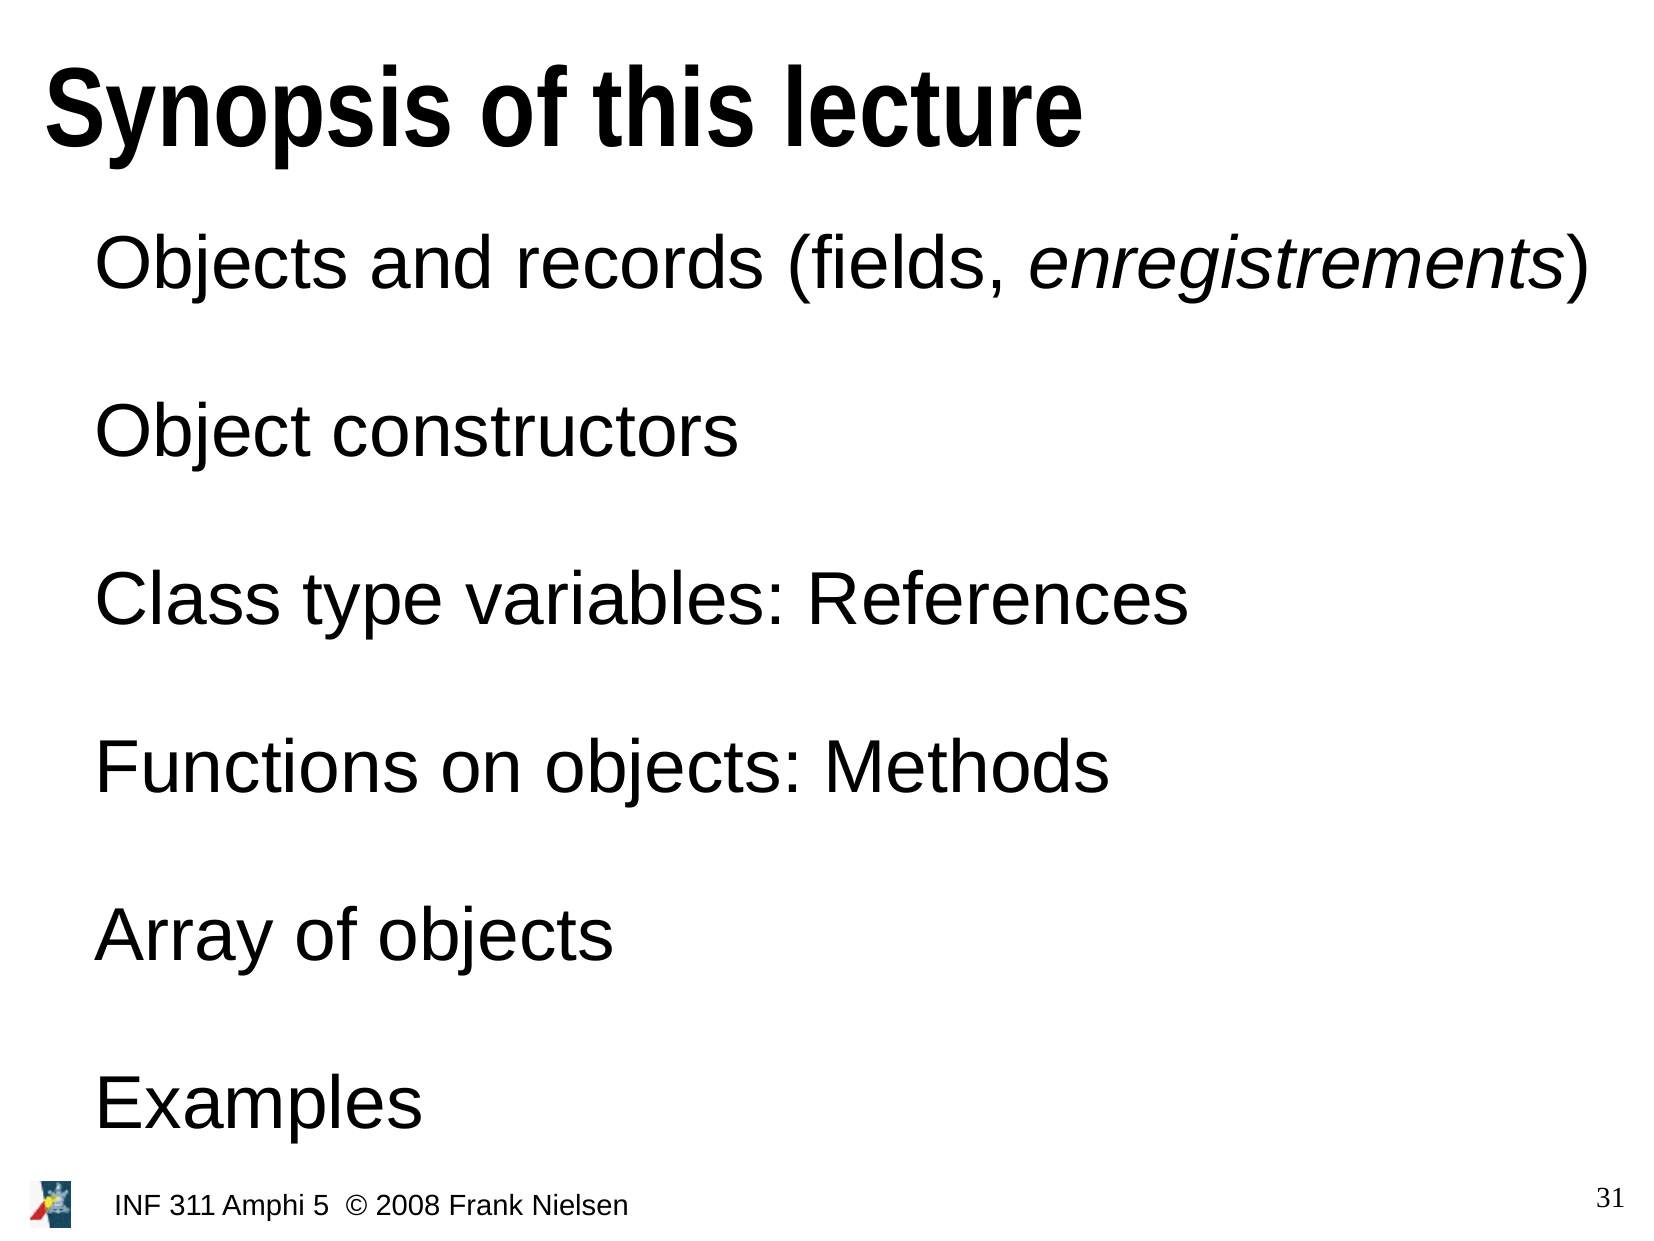

Synopsis of this lecture
 Objects and records (fields, enregistrements)
 Object constructors
 Class type variables: References
 Functions on objects: Methods
 Array of objects
 Examples